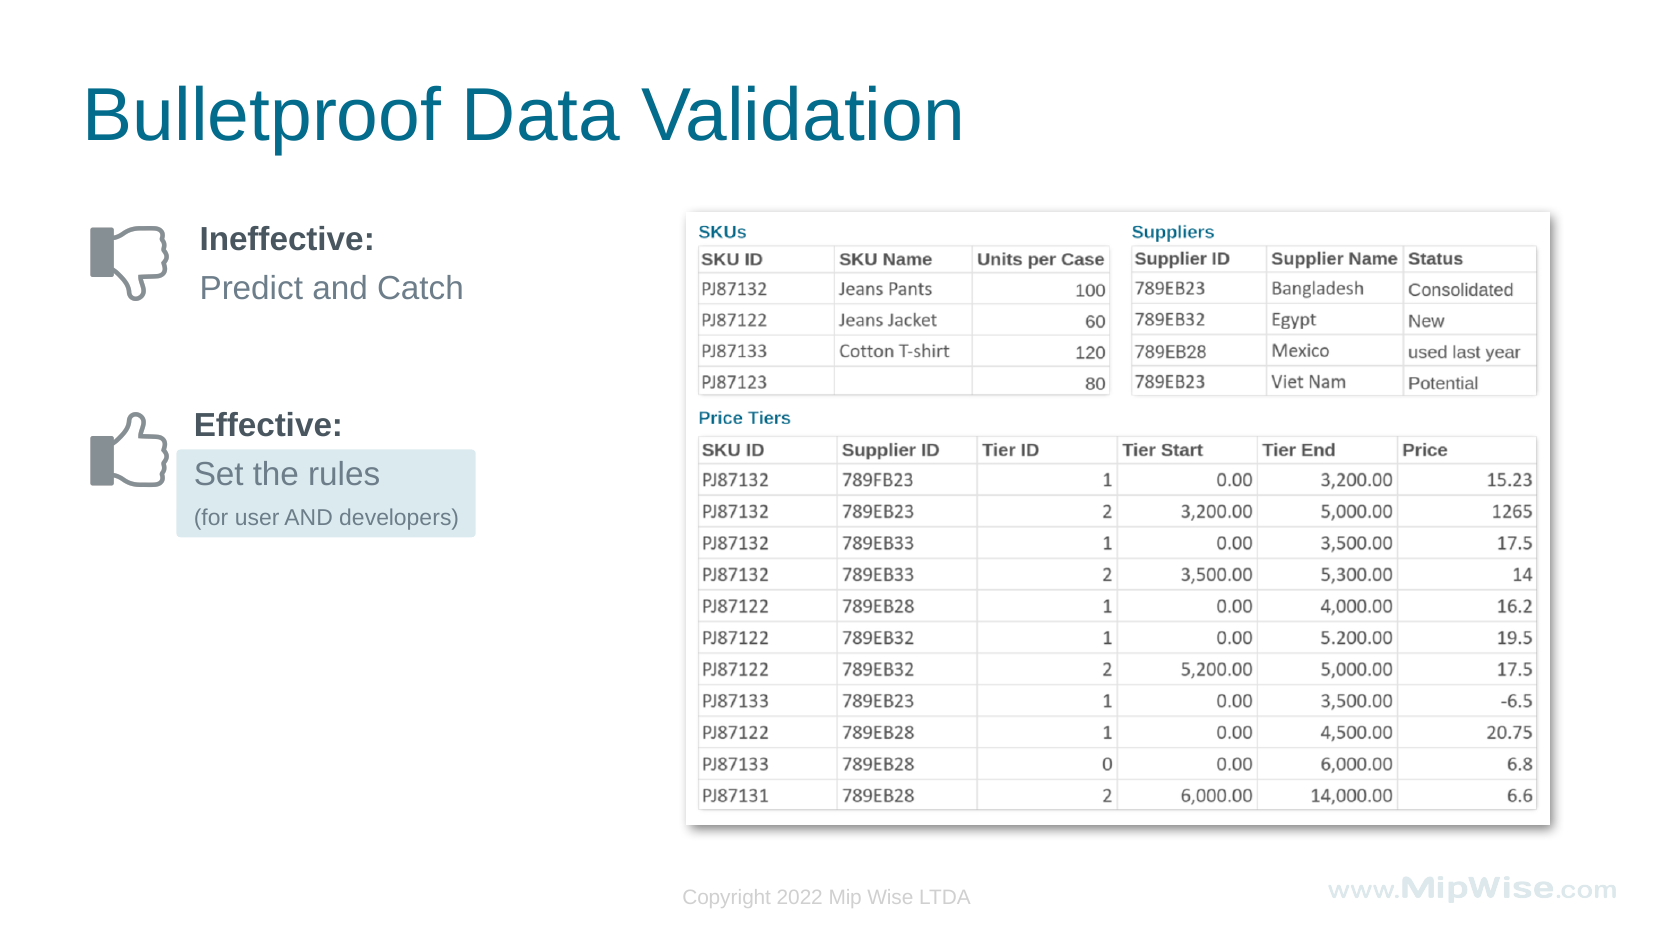

# Bulletproof Data Validation
Ineffective:
Predict and Catch
Effective:
Set the rules
(for user AND developers)
Copyright 2022 Mip Wise LTDA